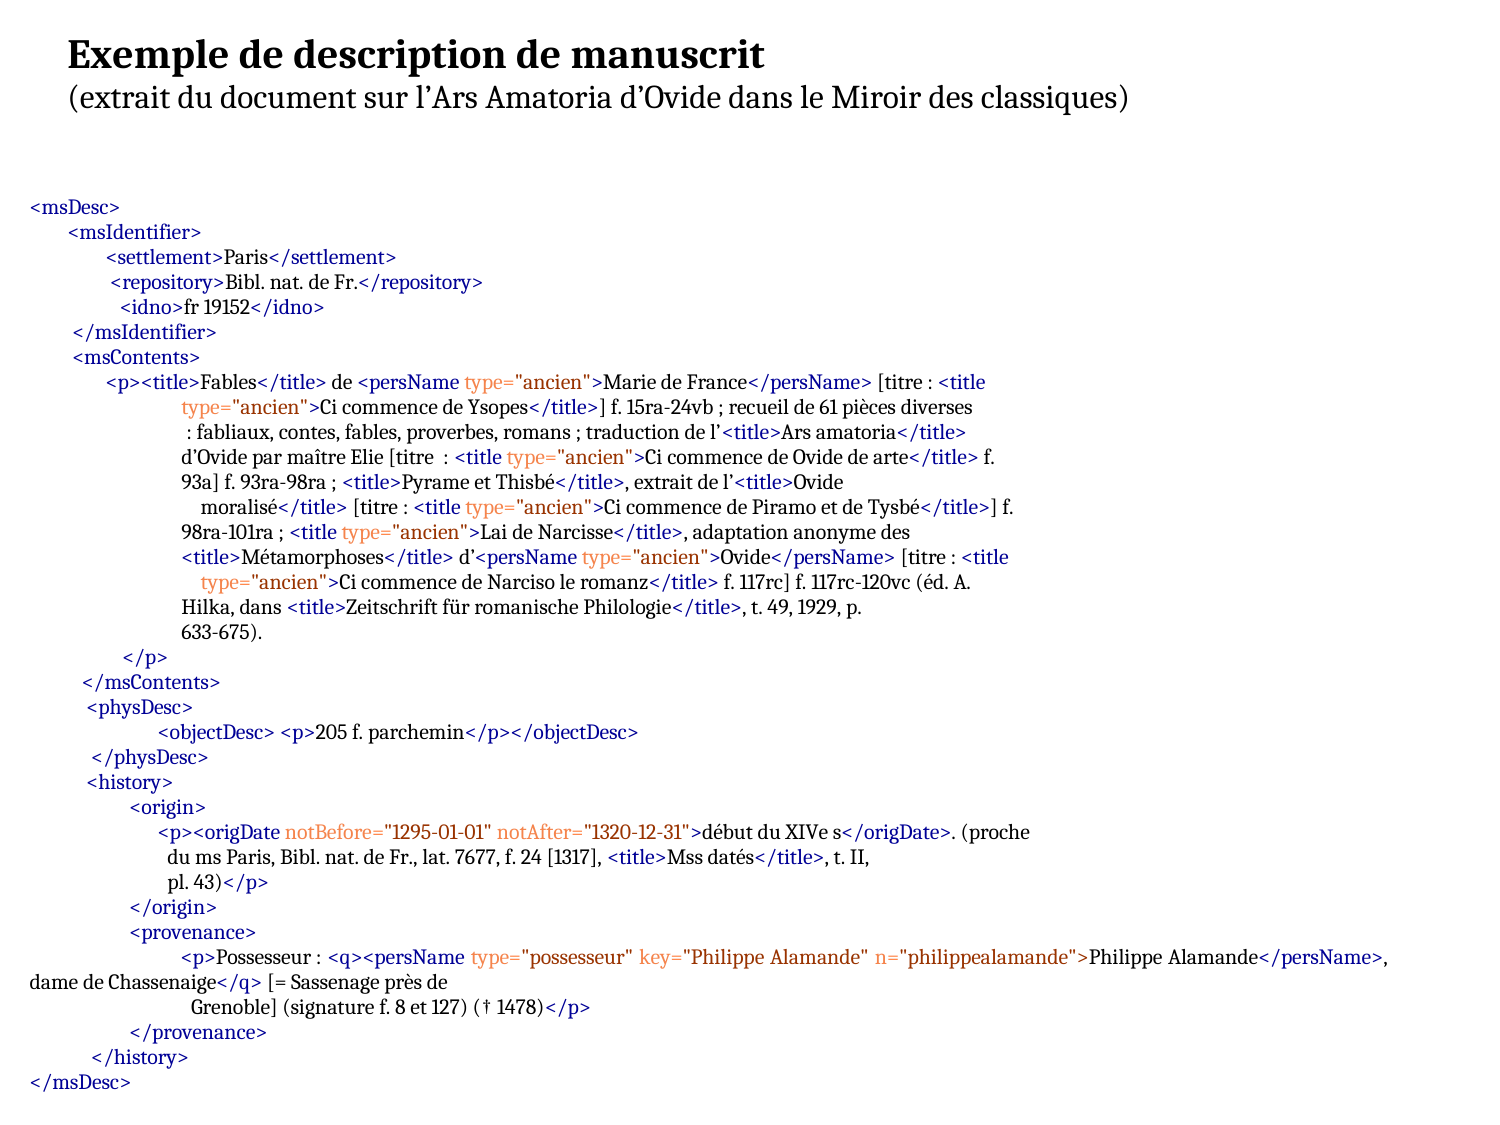

# Exemple de description de manuscrit (extrait du document sur l’Ars Amatoria d’Ovide dans le Miroir des classiques)
<msDesc>
 <msIdentifier>
 <settlement>Paris</settlement>
 <repository>Bibl. nat. de Fr.</repository>
 <idno>fr 19152</idno>
 </msIdentifier>
 <msContents>
 <p><title>Fables</title> de <persName type="ancien">Marie de France</persName> [titre : <title
 type="ancien">Ci commence de Ysopes</title>] f. 15ra-24vb ; recueil de 61 pièces diverses
  : fabliaux, contes, fables, proverbes, romans ; traduction de l’<title>Ars amatoria</title>
 d’Ovide par maître Elie [titre  : <title type="ancien">Ci commence de Ovide de arte</title> f.
 93a] f. 93ra-98ra ; <title>Pyrame et Thisbé</title>, extrait de l’<title>Ovide
 moralisé</title> [titre : <title type="ancien">Ci commence de Piramo et de Tysbé</title>] f.
 98ra-101ra ; <title type="ancien">Lai de Narcisse</title>, adaptation anonyme des
 <title>Métamorphoses</title> d’<persName type="ancien">Ovide</persName> [titre : <title
 type="ancien">Ci commence de Narciso le romanz</title> f. 117rc] f. 117rc-120vc (éd. A.
 Hilka, dans <title>Zeitschrift für romanische Philologie</title>, t. 49, 1929, p.
 633-675).
	 </p>
 </msContents>
 <physDesc>
 <objectDesc> <p>205 f. parchemin</p></objectDesc>
 </physDesc>
 <history>
 <origin>
 <p><origDate notBefore="1295-01-01" notAfter="1320-12-31">début du XIVe s</origDate>. (proche
 du ms Paris, Bibl. nat. de Fr., lat. 7677, f. 24 [1317], <title>Mss datés</title>, t. II,
 pl. 43)</p>
 </origin>
 <provenance>
 <p>Possesseur : <q><persName type="possesseur" key="Philippe Alamande" n="philippealamande">Philippe Alamande</persName>, dame de Chassenaige</q> [= Sassenage près de
 Grenoble] (signature f. 8 et 127) († 1478)</p>
 </provenance>
 </history>
</msDesc>